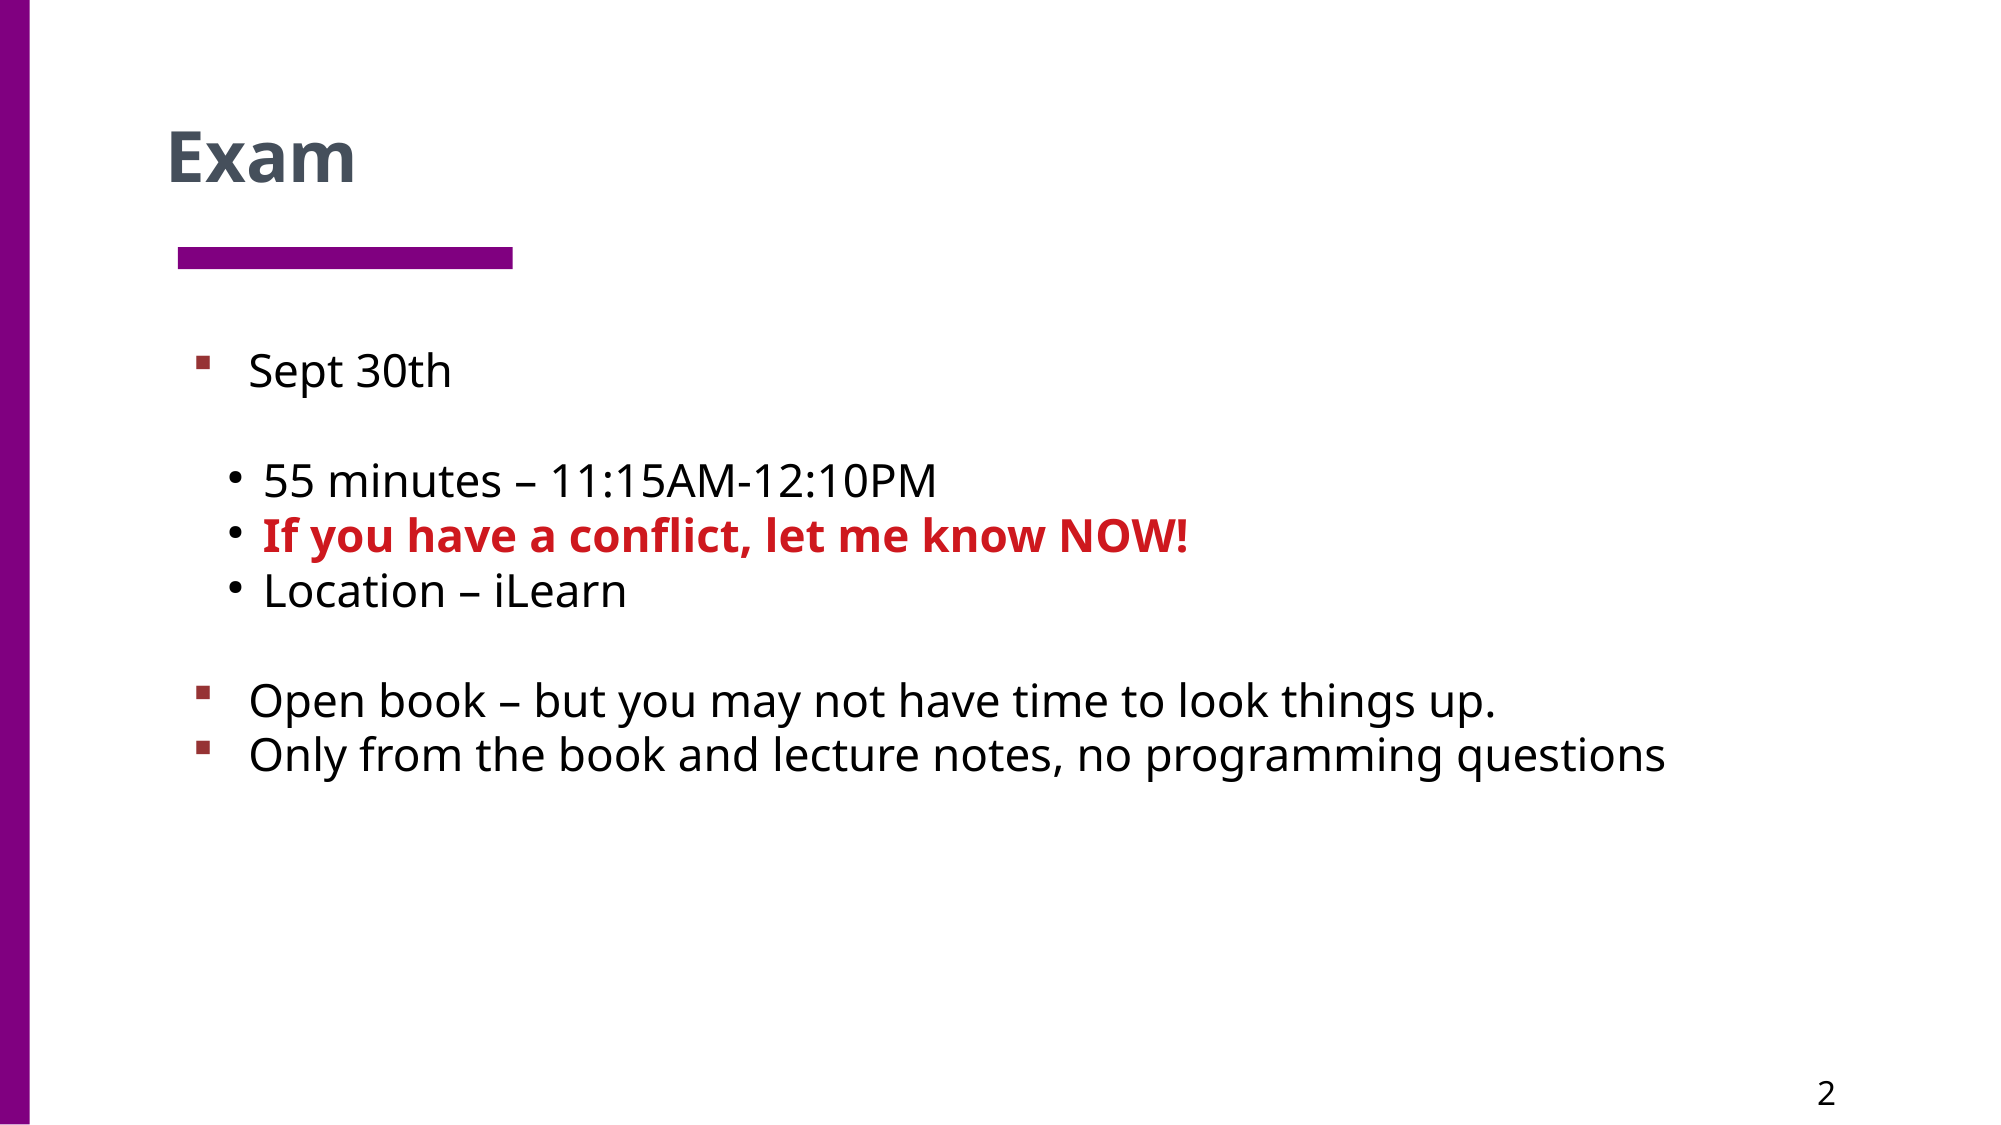

Exam
Sept 30th
55 minutes – 11:15AM-12:10PM
If you have a conflict, let me know NOW!
Location – iLearn
Open book – but you may not have time to look things up.
Only from the book and lecture notes, no programming questions